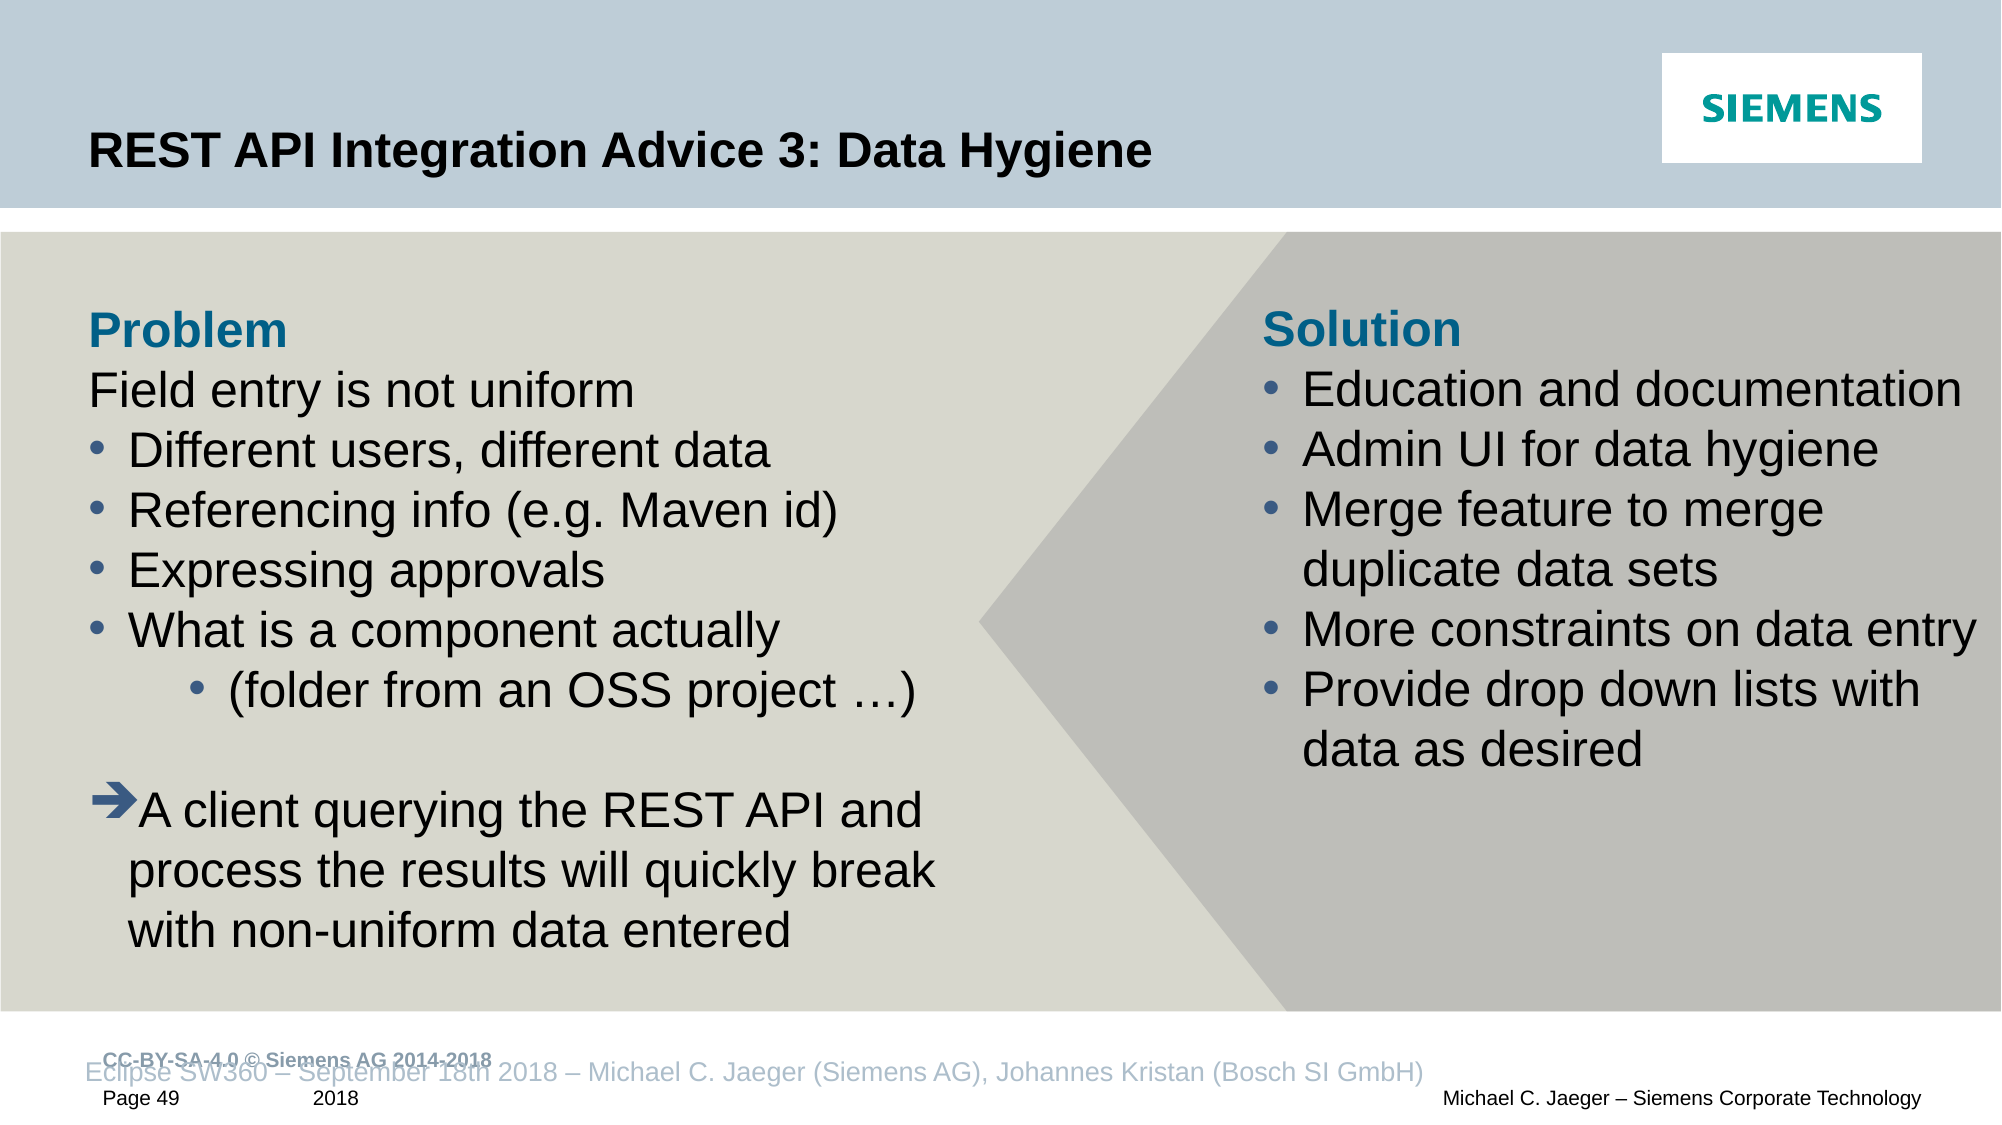

# REST API Integration Advice 3: Data Hygiene
Problem
Field entry is not uniform
Different users, different data
Referencing info (e.g. Maven id)
Expressing approvals
What is a component actually
(folder from an OSS project …)
A client querying the REST API and
process the results will quickly break with non-uniform data entered
Solution
Education and documentation
Admin UI for data hygiene
Merge feature to merge duplicate data sets
More constraints on data entry
Provide drop down lists with data as desired